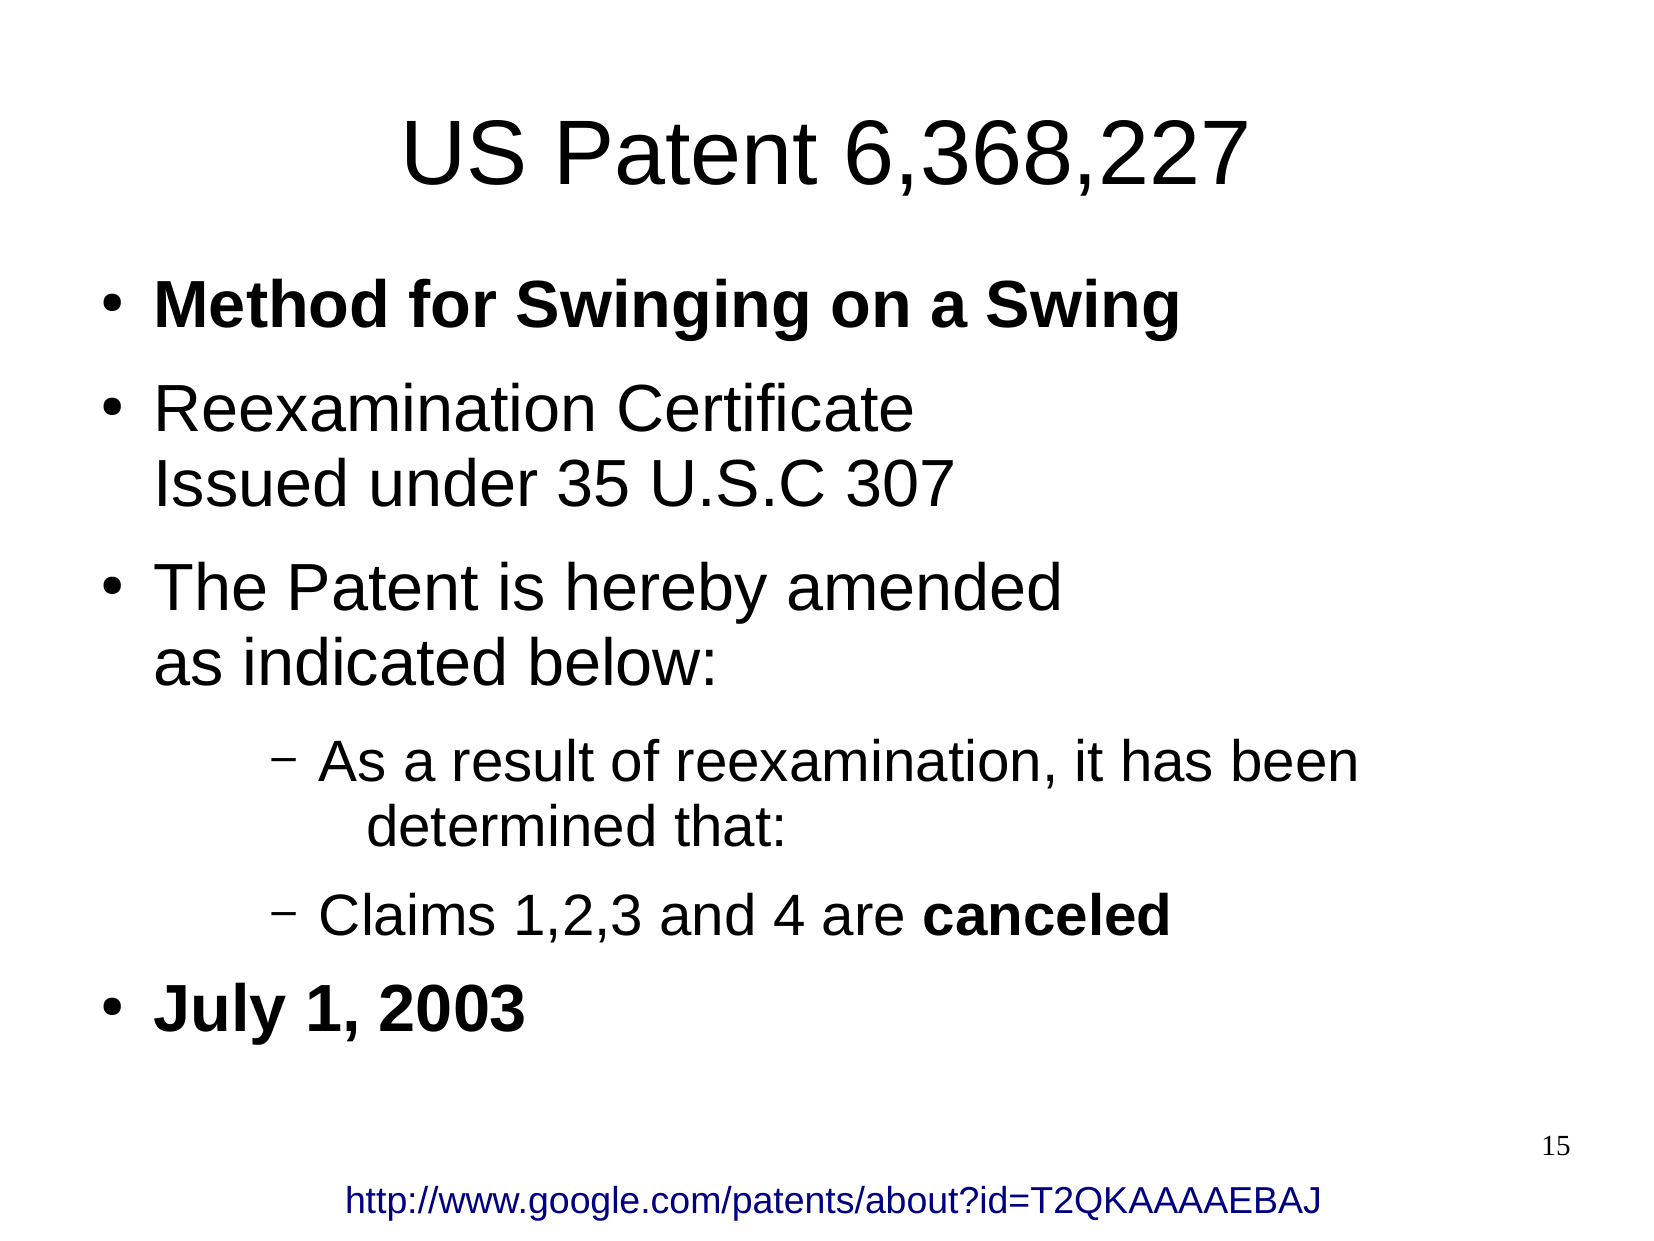

# US Patent 6,368,227
Method for Swinging on a Swing
Reexamination Certificate
Issued under 35 U.S.C 307
The Patent is hereby amended
as indicated below:
As a result of reexamination, it has been determined that:
Claims 1,2,3 and 4 are canceled
July 1, 2003
15
http://www.google.com/patents/about?id=T2QKAAAAEBAJ